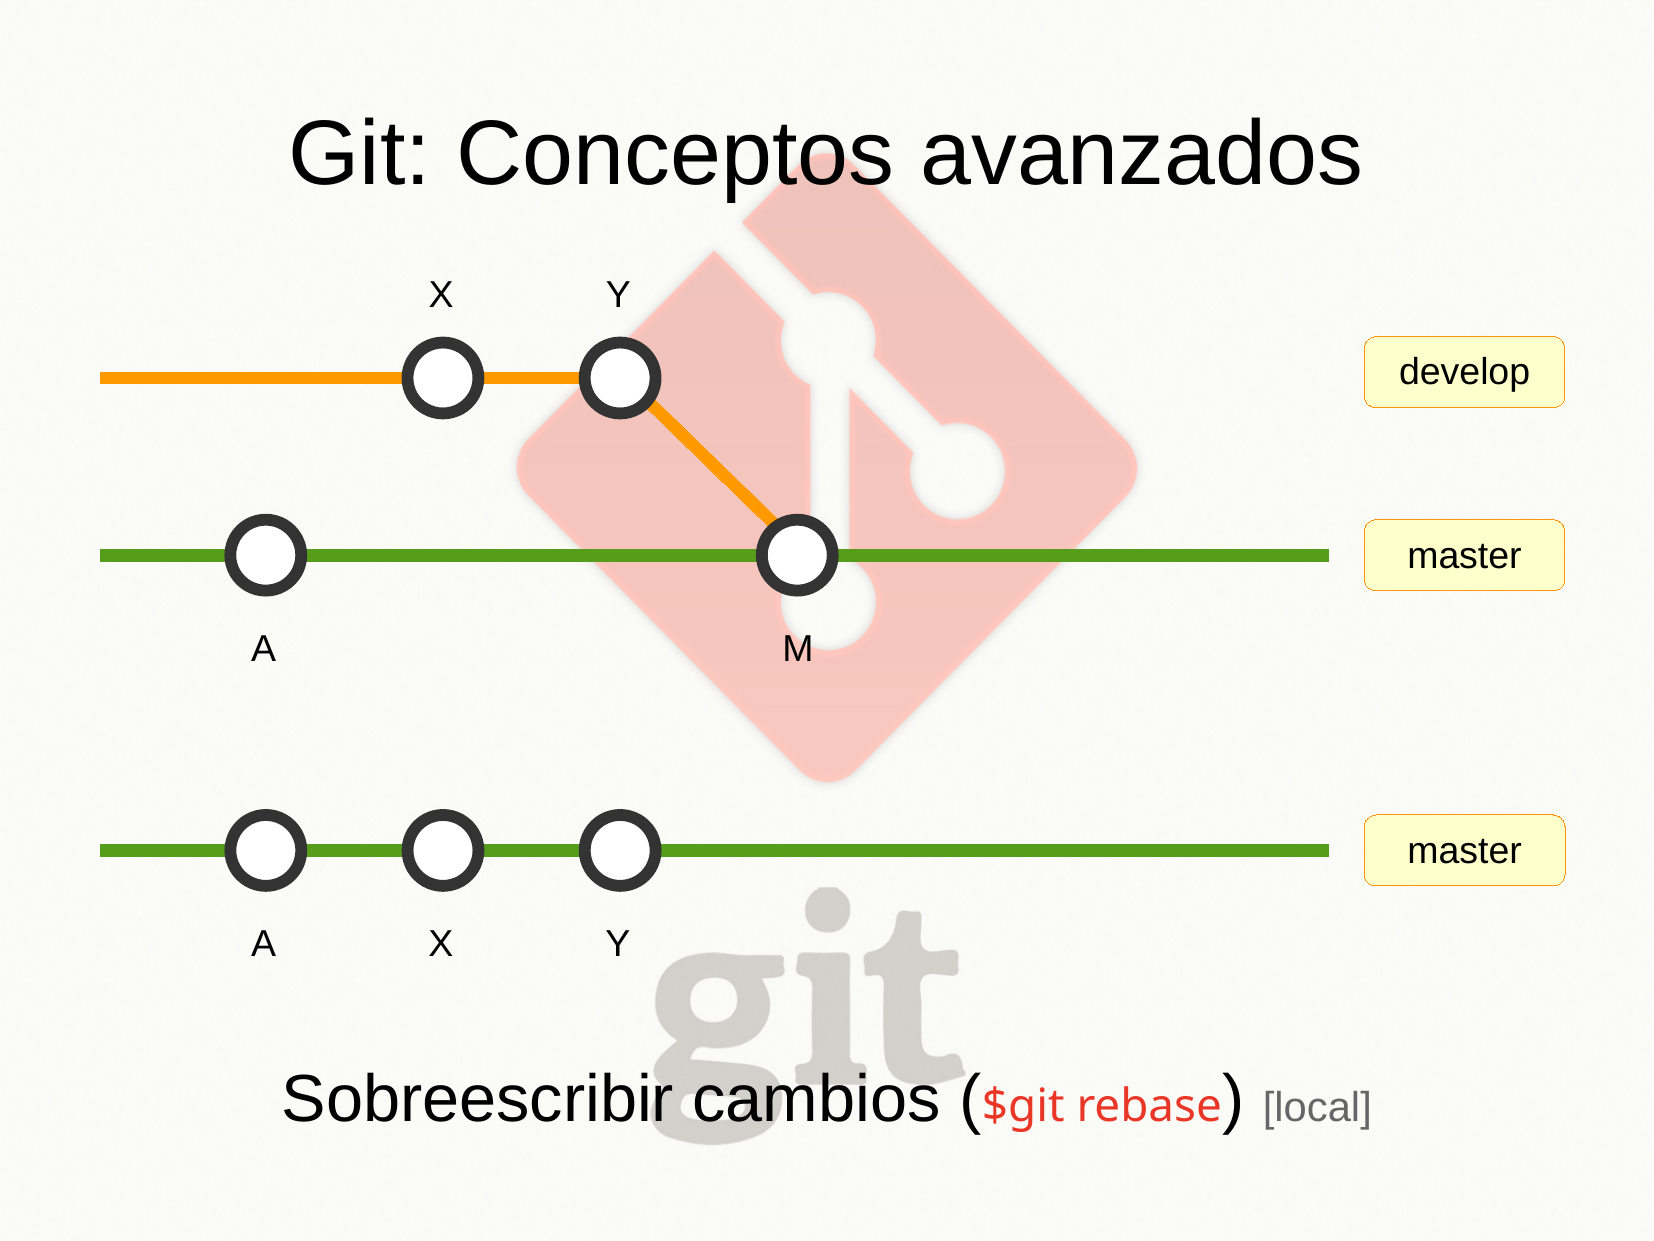

# Git: Conceptos avanzados
X
Y
develop
master
A
M
Sobreescribir cambios ($git rebase) [local]
master
A
X
Y